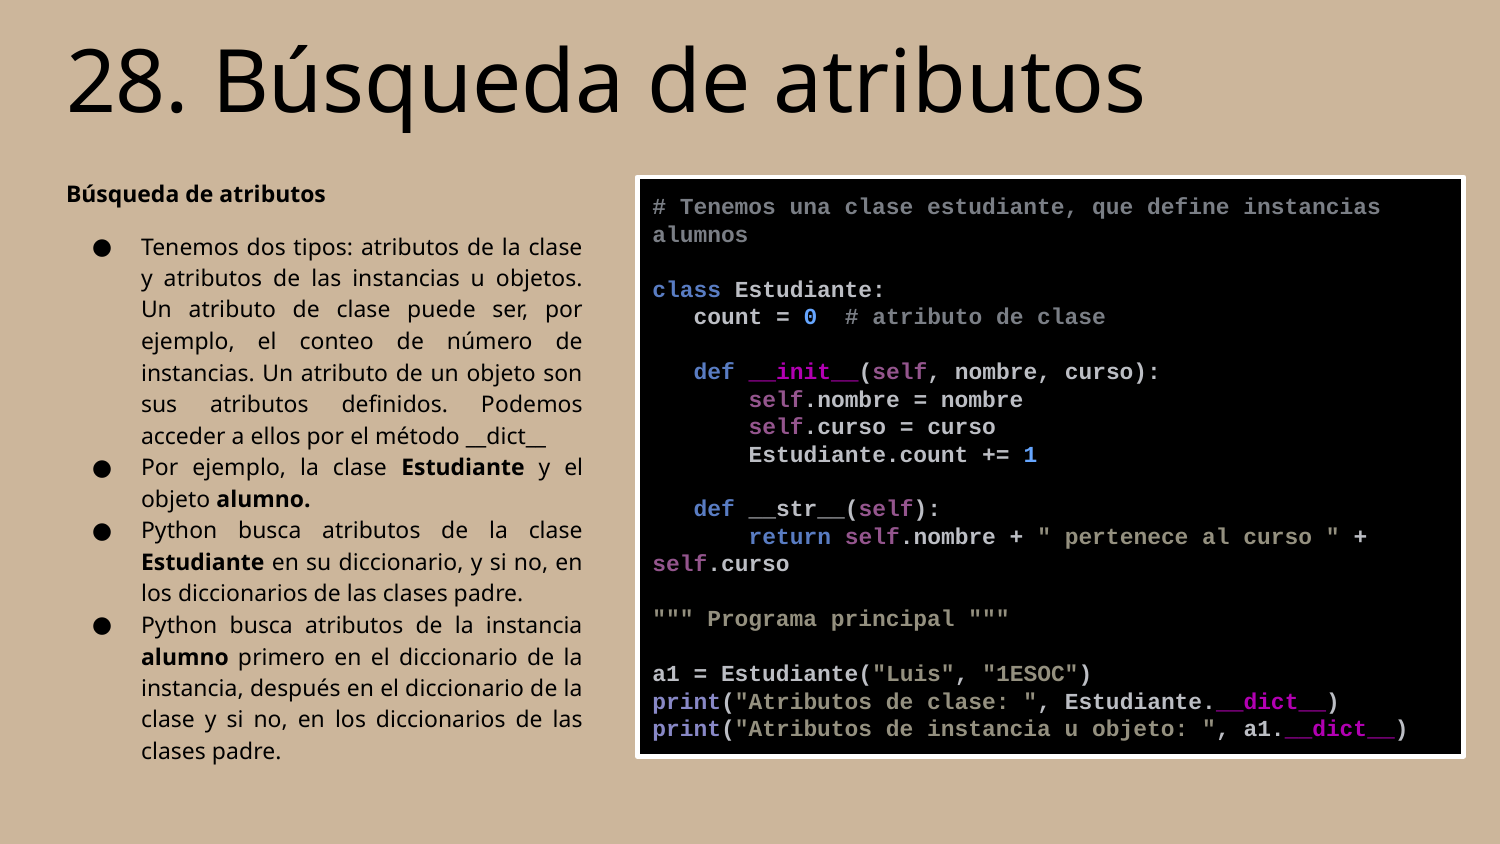

# 28. Búsqueda de atributos
Búsqueda de atributos
Tenemos dos tipos: atributos de la clase y atributos de las instancias u objetos. Un atributo de clase puede ser, por ejemplo, el conteo de número de instancias. Un atributo de un objeto son sus atributos definidos. Podemos acceder a ellos por el método __dict__
Por ejemplo, la clase Estudiante y el objeto alumno.
Python busca atributos de la clase Estudiante en su diccionario, y si no, en los diccionarios de las clases padre.
Python busca atributos de la instancia alumno primero en el diccionario de la instancia, después en el diccionario de la clase y si no, en los diccionarios de las clases padre.
# Tenemos una clase estudiante, que define instancias alumnos
class Estudiante:
 count = 0 # atributo de clase
 def __init__(self, nombre, curso):
 self.nombre = nombre
 self.curso = curso
 Estudiante.count += 1
 def __str__(self):
 return self.nombre + " pertenece al curso " + self.curso
""" Programa principal """
a1 = Estudiante("Luis", "1ESOC")
print("Atributos de clase: ", Estudiante.__dict__)
print("Atributos de instancia u objeto: ", a1.__dict__)